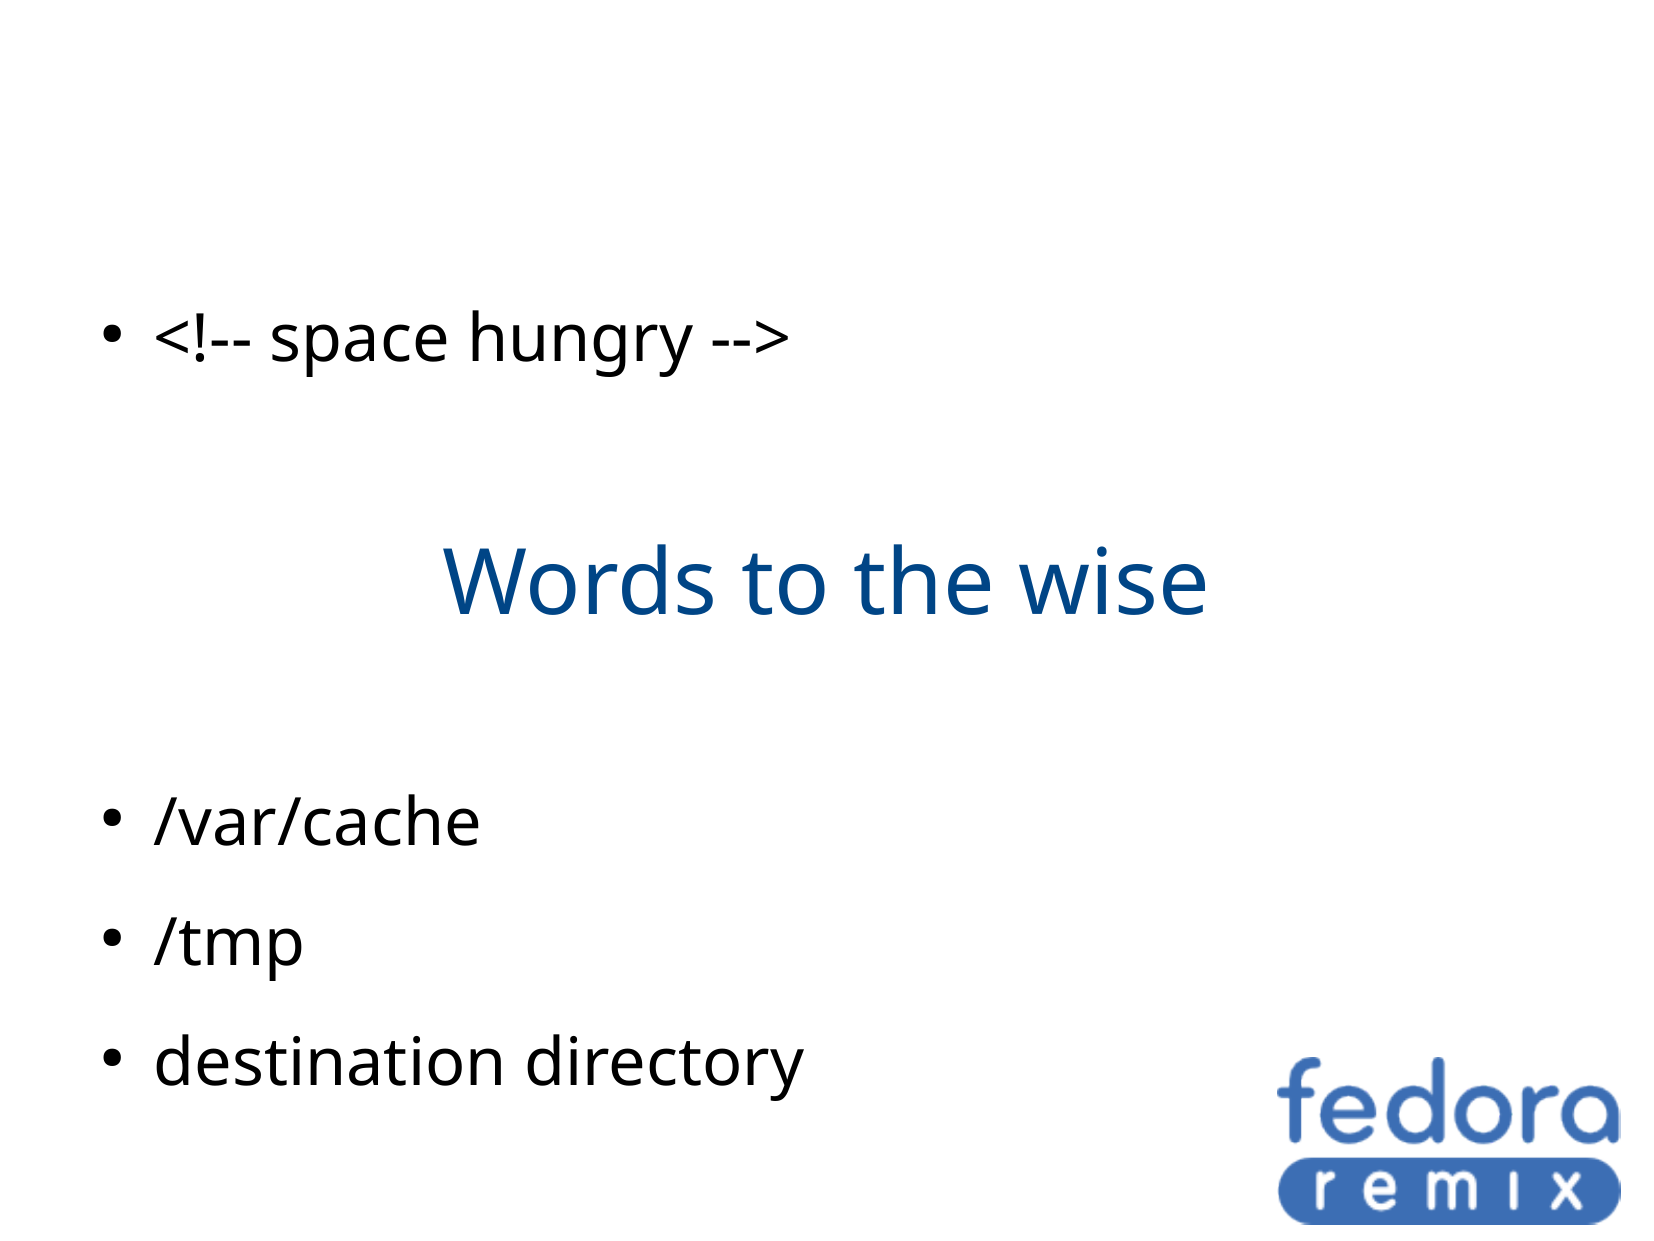

# Words to the wise
<!-- space hungry -->
/var/cache
/tmp
destination directory